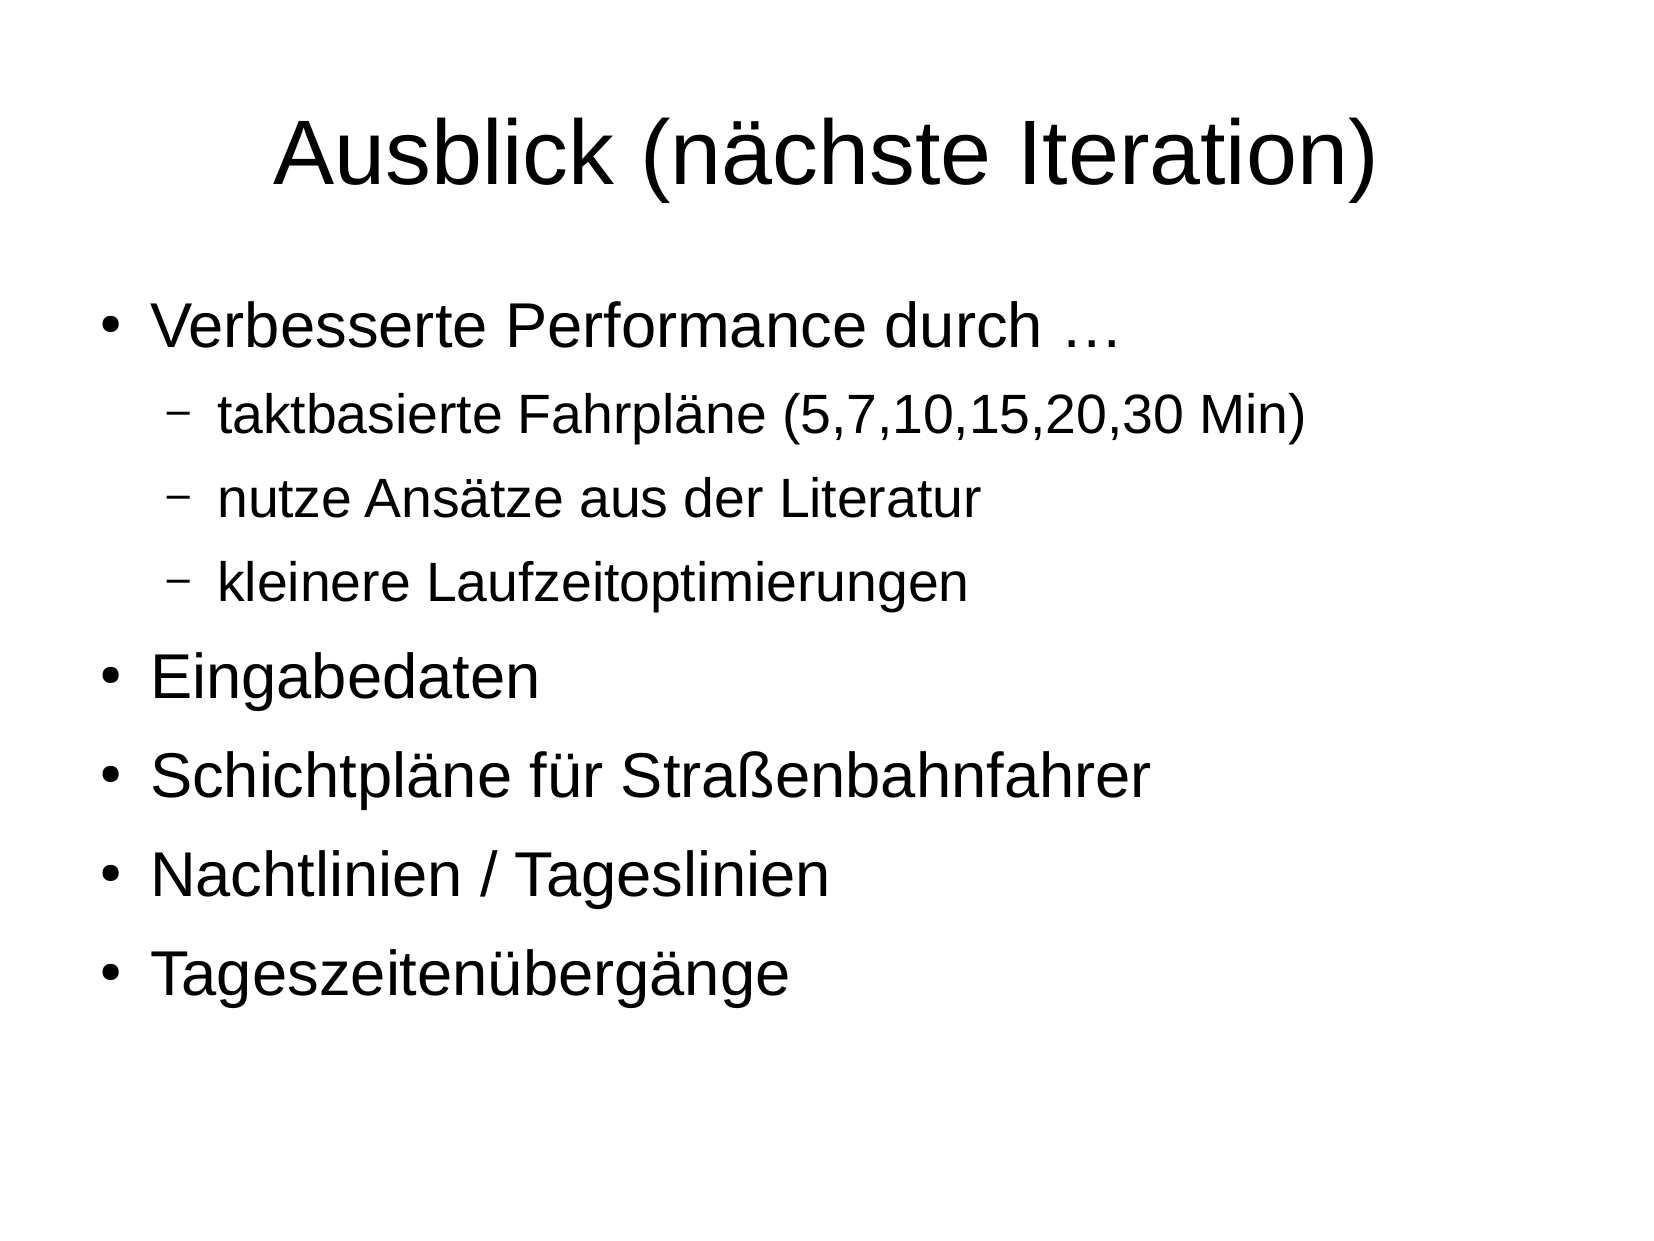

# Ausblick (nächste Iteration)
Verbesserte Performance durch …
taktbasierte Fahrpläne (5,7,10,15,20,30 Min)
nutze Ansätze aus der Literatur
kleinere Laufzeitoptimierungen
Eingabedaten
Schichtpläne für Straßenbahnfahrer
Nachtlinien / Tageslinien
Tageszeitenübergänge